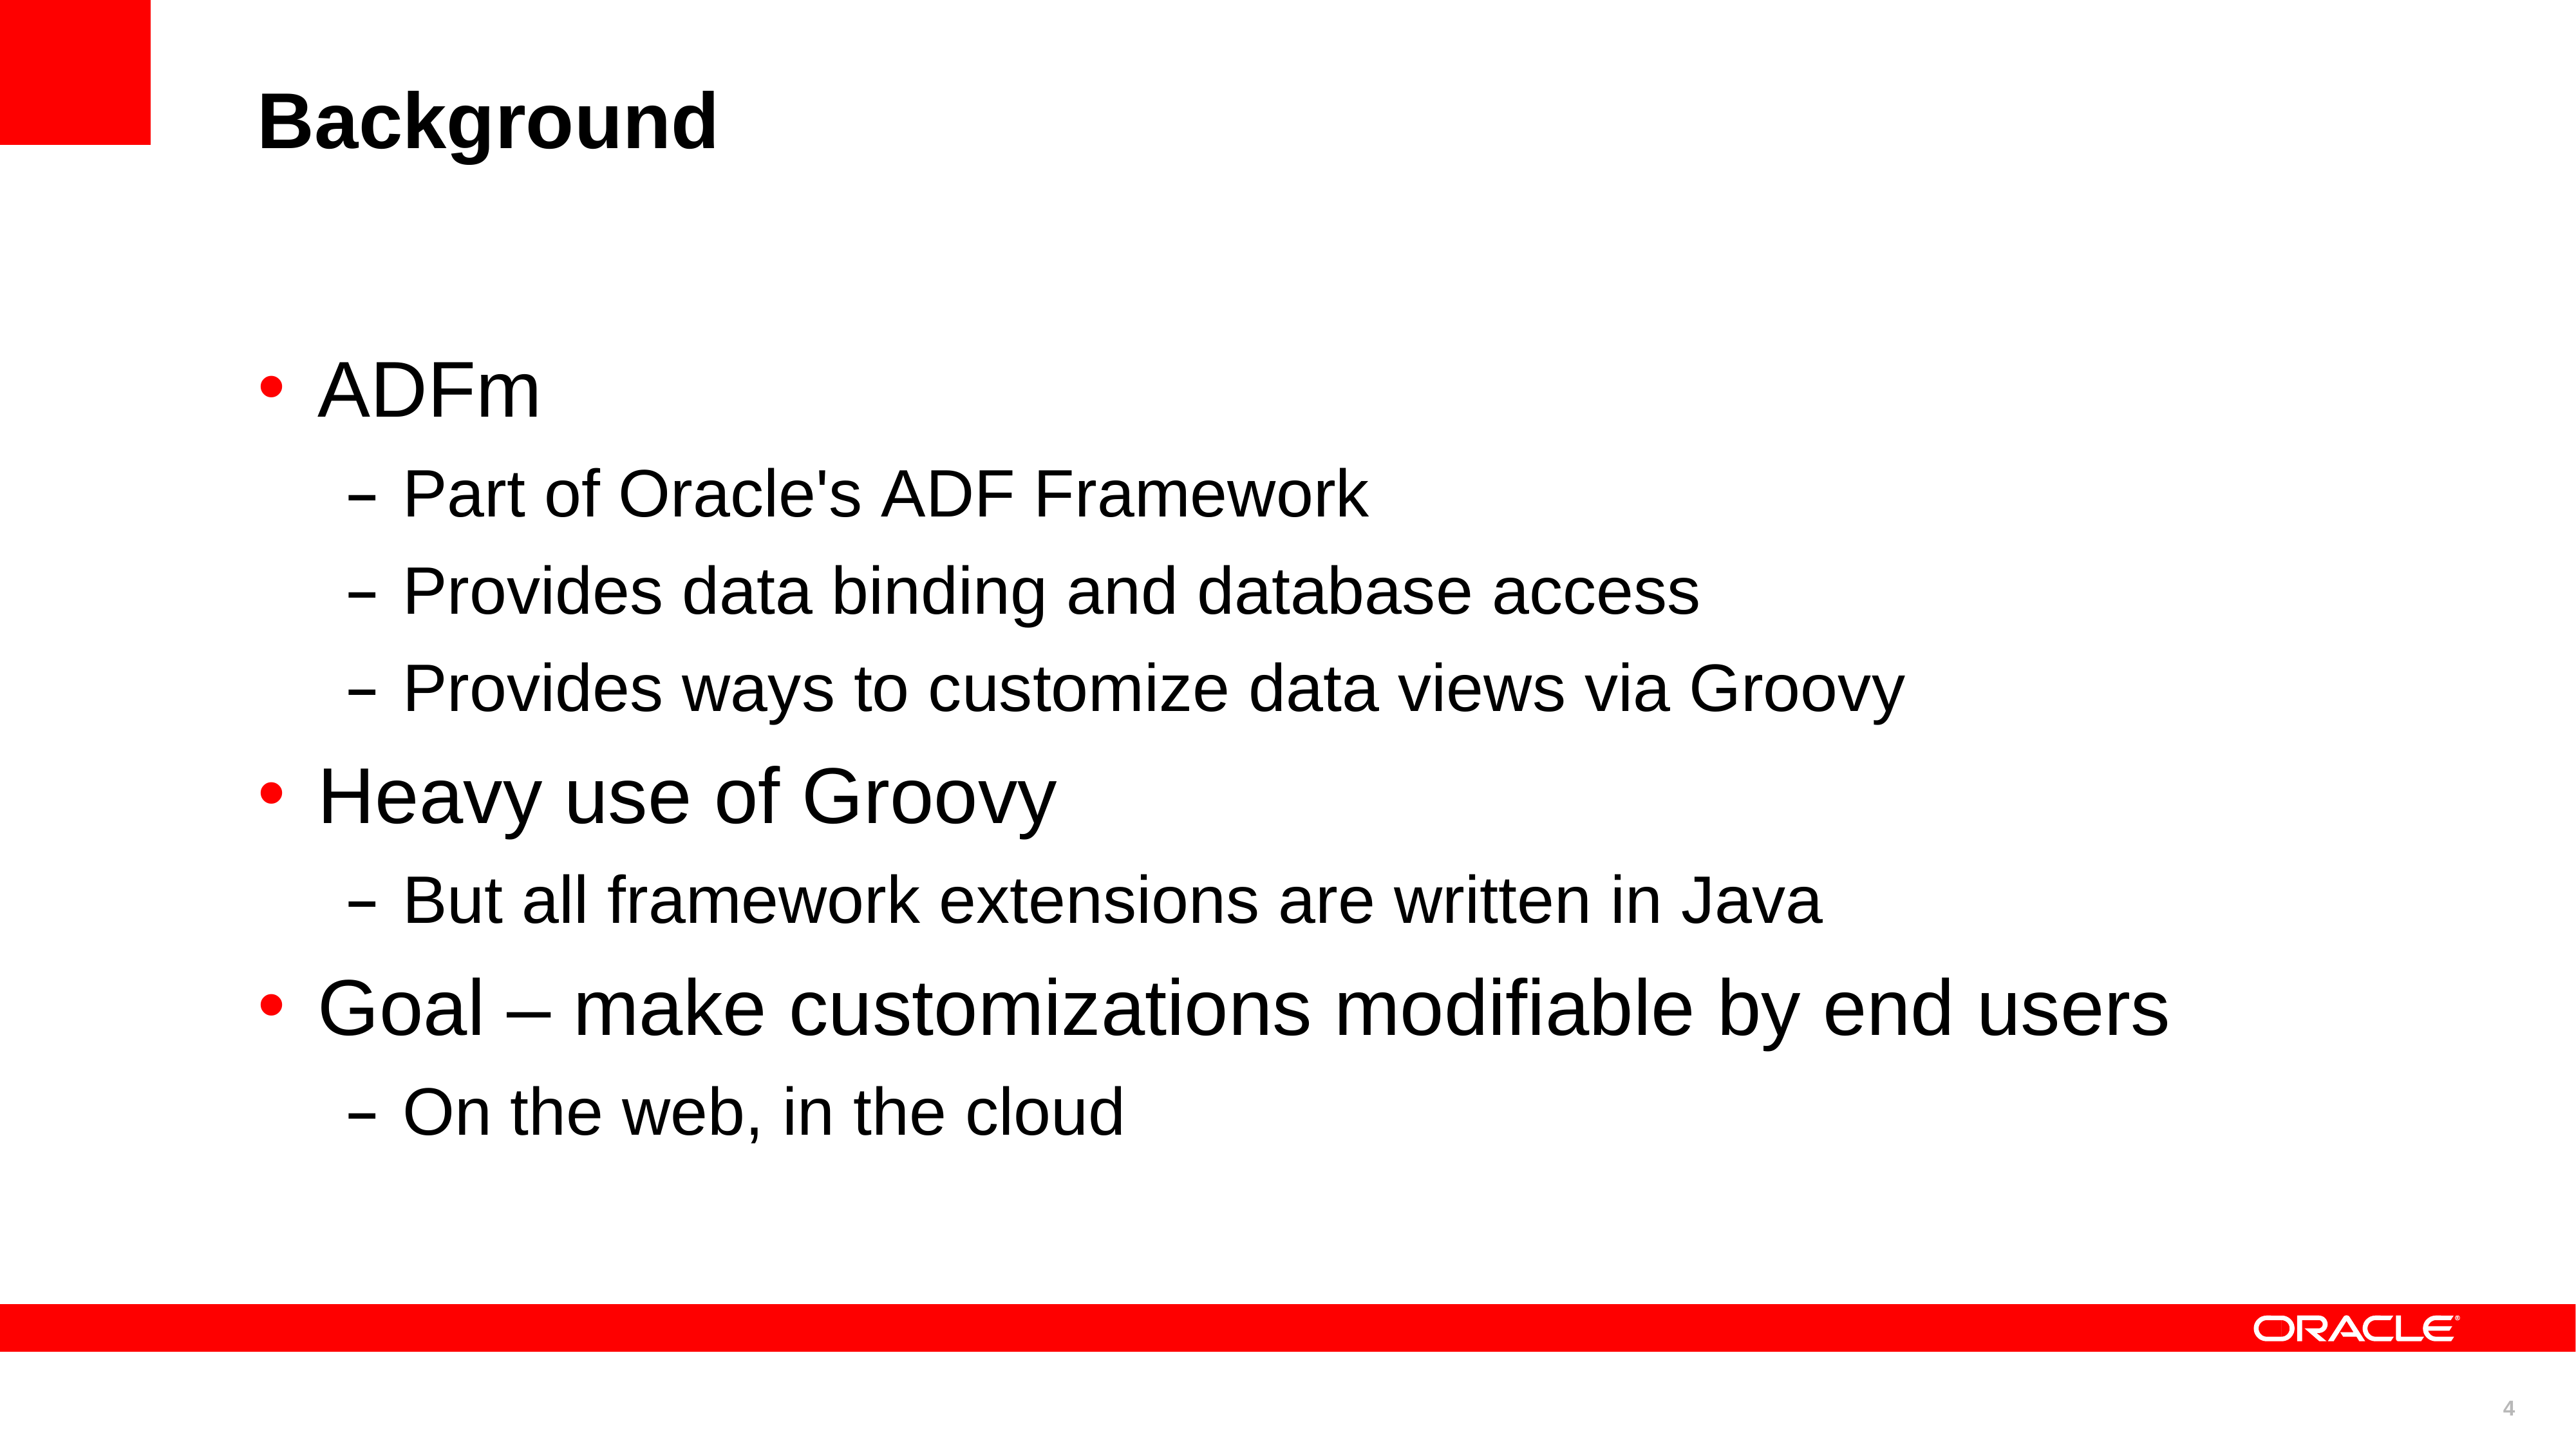

# Background
ADFm
Part of Oracle's ADF Framework
Provides data binding and database access
Provides ways to customize data views via Groovy
Heavy use of Groovy
But all framework extensions are written in Java
Goal – make customizations modifiable by end users
On the web, in the cloud